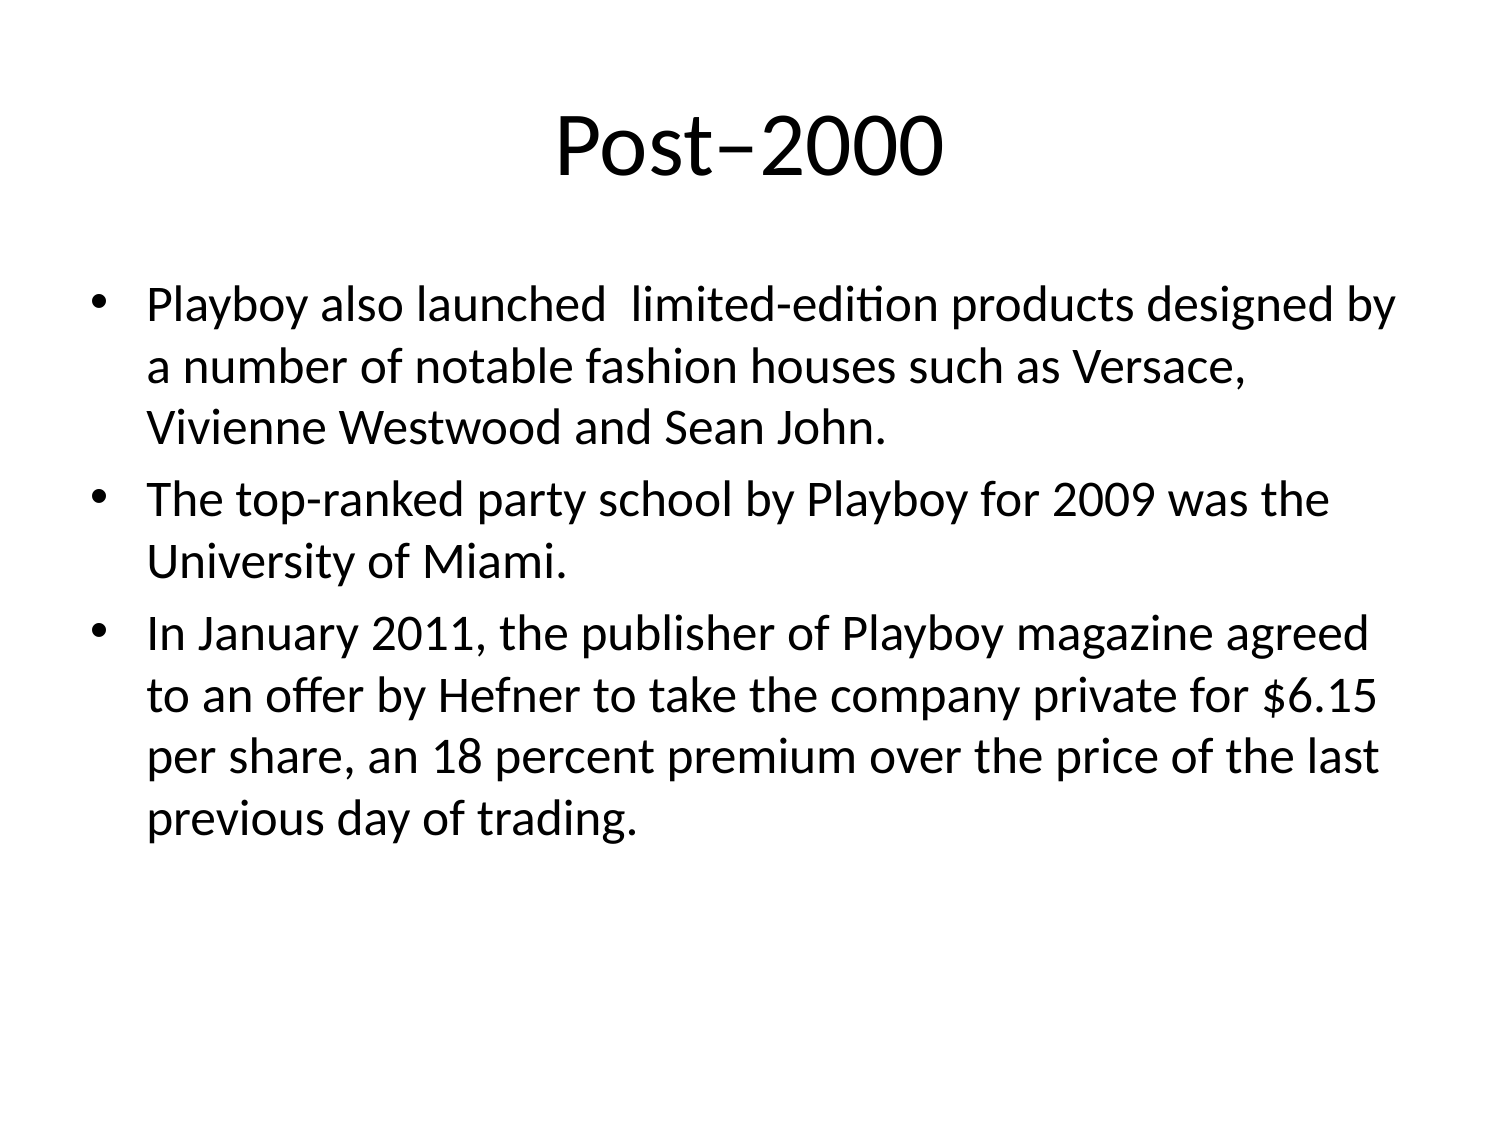

# Post–2000
Playboy also launched limited-edition products designed by a number of notable fashion houses such as Versace, Vivienne Westwood and Sean John.
The top-ranked party school by Playboy for 2009 was the University of Miami.
In January 2011, the publisher of Playboy magazine agreed to an offer by Hefner to take the company private for $6.15 per share, an 18 percent premium over the price of the last previous day of trading.